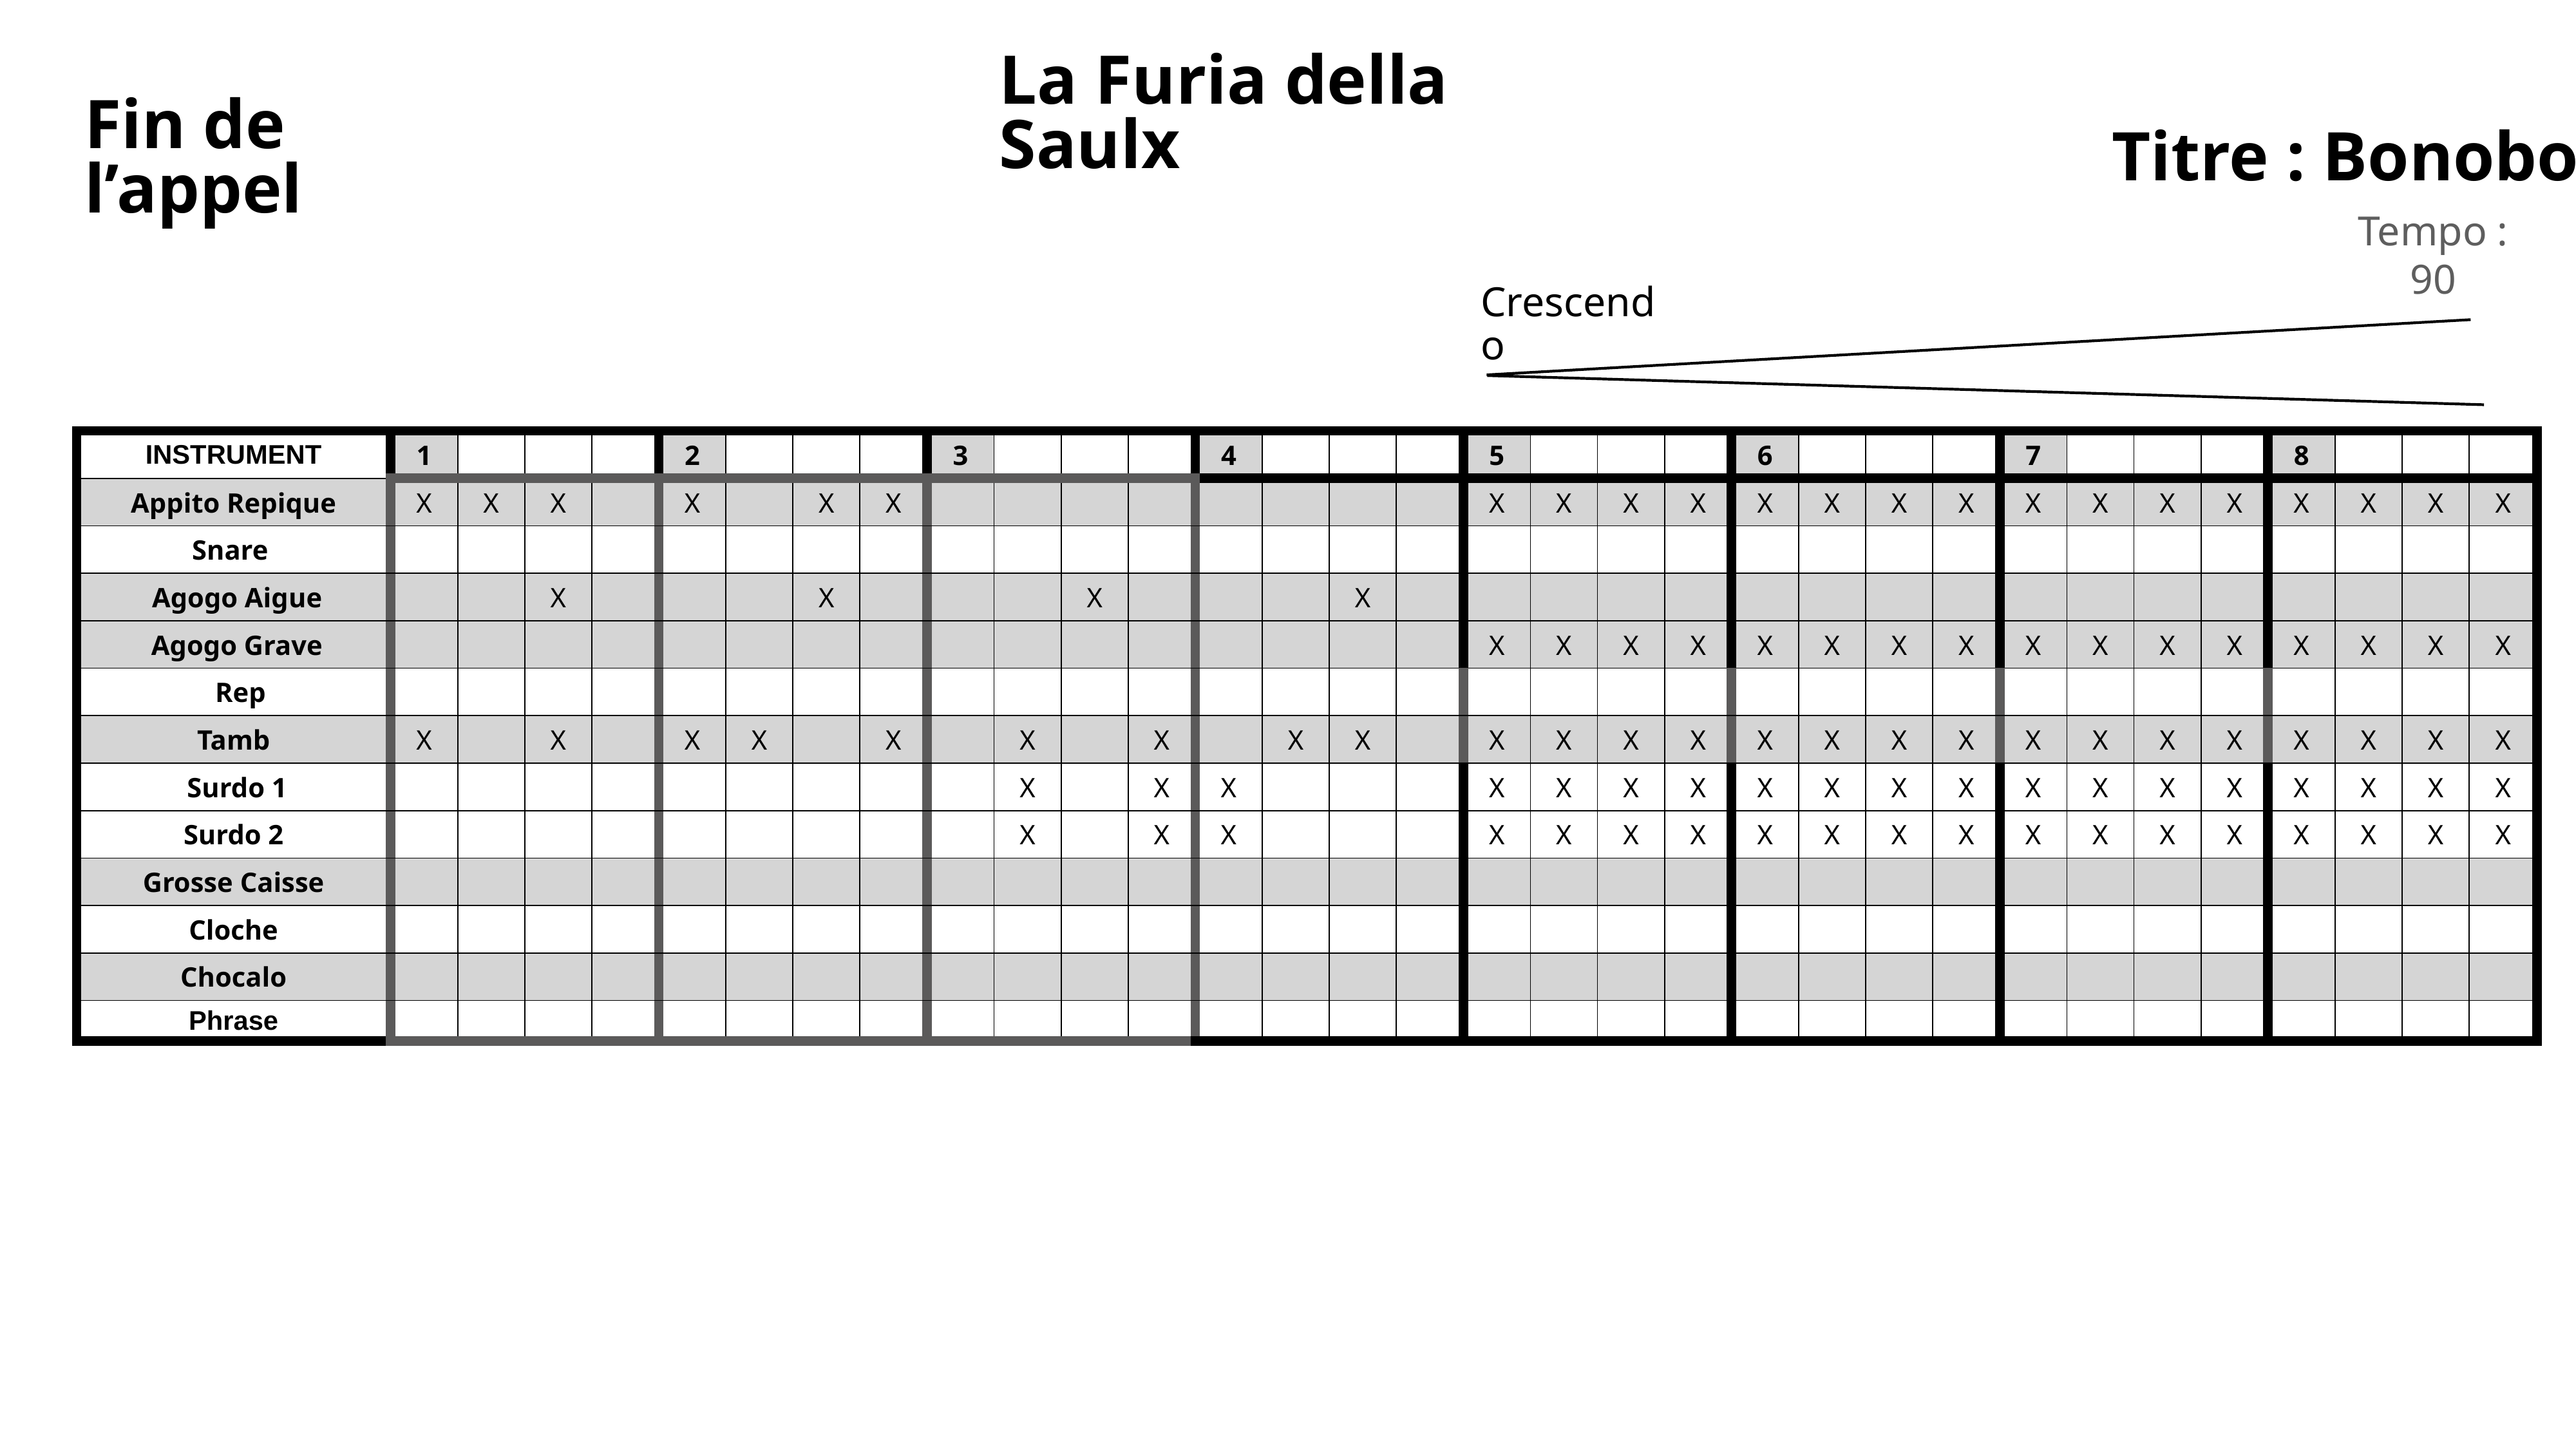

La Furia della Saulx
Fin de l’appel
Titre : Bonobo
Tempo : 90
Crescendo
| INSTRUMENT | 1 | | | | 2 | | | | 3 | | | | 4 | | | | 5 | | | | 6 | | | | 7 | | | | 8 | | | |
| --- | --- | --- | --- | --- | --- | --- | --- | --- | --- | --- | --- | --- | --- | --- | --- | --- | --- | --- | --- | --- | --- | --- | --- | --- | --- | --- | --- | --- | --- | --- | --- | --- |
| Appito Repique | X | X | X | | X | | X | X | | | | | | | | | X | X | X | X | X | X | X | X | X | X | X | X | X | X | X | X |
| Snare | | | | | | | | | | | | | | | | | | | | | | | | | | | | | | | | |
| Agogo Aigue | | | X | | | | X | | | | X | | | | X | | | | | | | | | | | | | | | | | |
| Agogo Grave | | | | | | | | | | | | | | | | | X | X | X | X | X | X | X | X | X | X | X | X | X | X | X | X |
| Rep | | | | | | | | | | | | | | | | | | | | | | | | | | | | | | | | |
| Tamb | X | | X | | X | X | | X | | X | | X | | X | X | | X | X | X | X | X | X | X | X | X | X | X | X | X | X | X | X |
| Surdo 1 | | | | | | | | | | X | | X | X | | | | X | X | X | X | X | X | X | X | X | X | X | X | X | X | X | X |
| Surdo 2 | | | | | | | | | | X | | X | X | | | | X | X | X | X | X | X | X | X | X | X | X | X | X | X | X | X |
| Grosse Caisse | | | | | | | | | | | | | | | | | | | | | | | | | | | | | | | | |
| Cloche | | | | | | | | | | | | | | | | | | | | | | | | | | | | | | | | |
| Chocalo | | | | | | | | | | | | | | | | | | | | | | | | | | | | | | | | |
| Phrase | | | | | | | | | | | | | | | | | | | | | | | | | | | | | | | | |